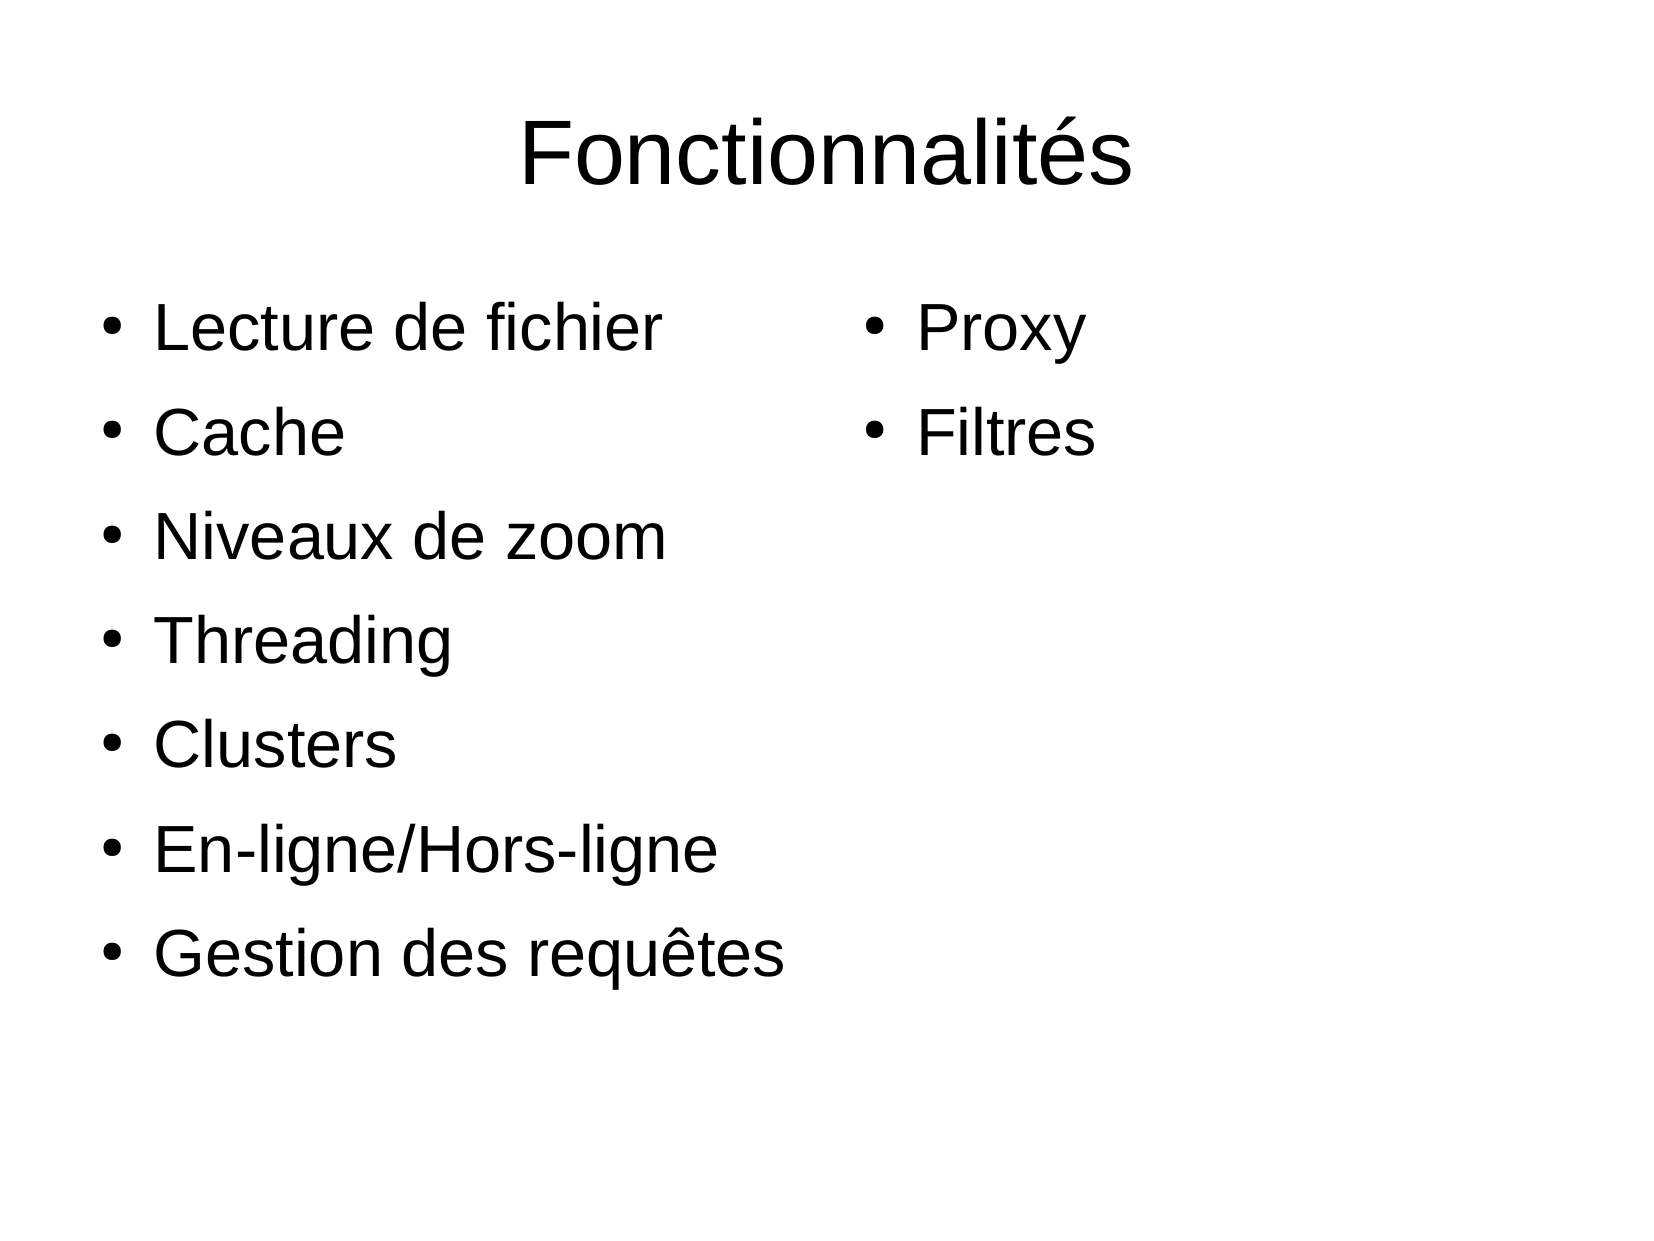

# Fonctionnalités
Lecture de fichier
Cache
Niveaux de zoom
Threading
Clusters
En-ligne/Hors-ligne
Gestion des requêtes
Proxy
Filtres